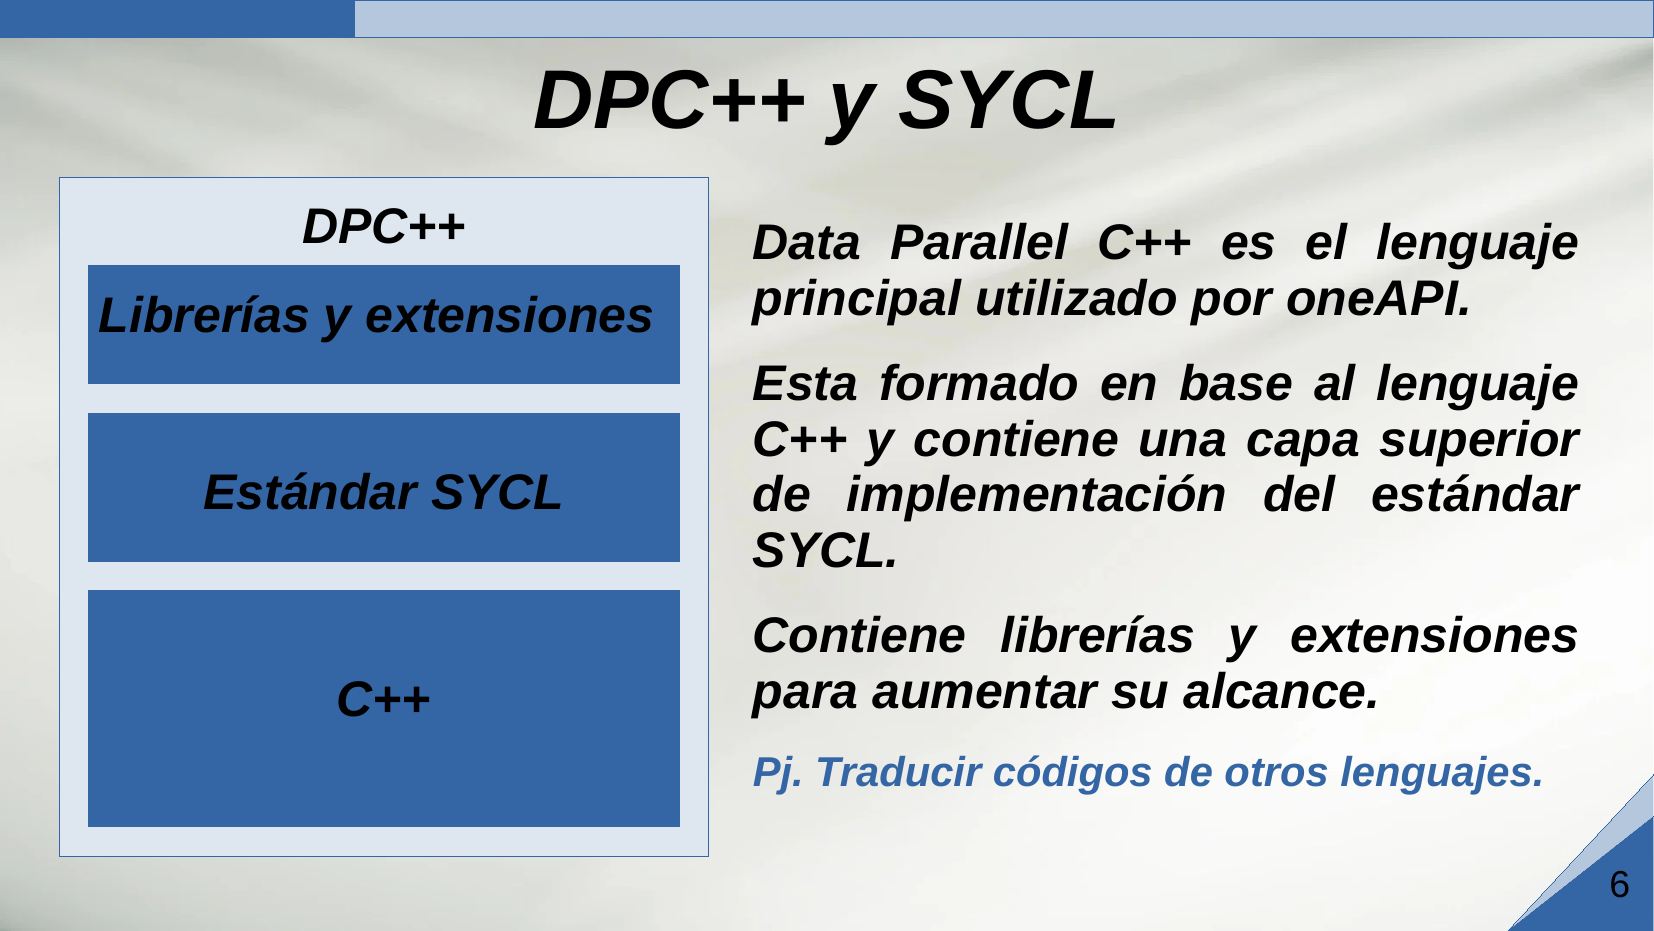

DPC++ y SYCL
# DPC++
Data Parallel C++ es el lenguaje principal utilizado por oneAPI.
Esta formado en base al lenguaje C++ y contiene una capa superior de implementación del estándar SYCL.
Contiene librerías y extensiones para aumentar su alcance.
Pj. Traducir códigos de otros lenguajes.
Librerías y extensiones
Estándar SYCL
C++